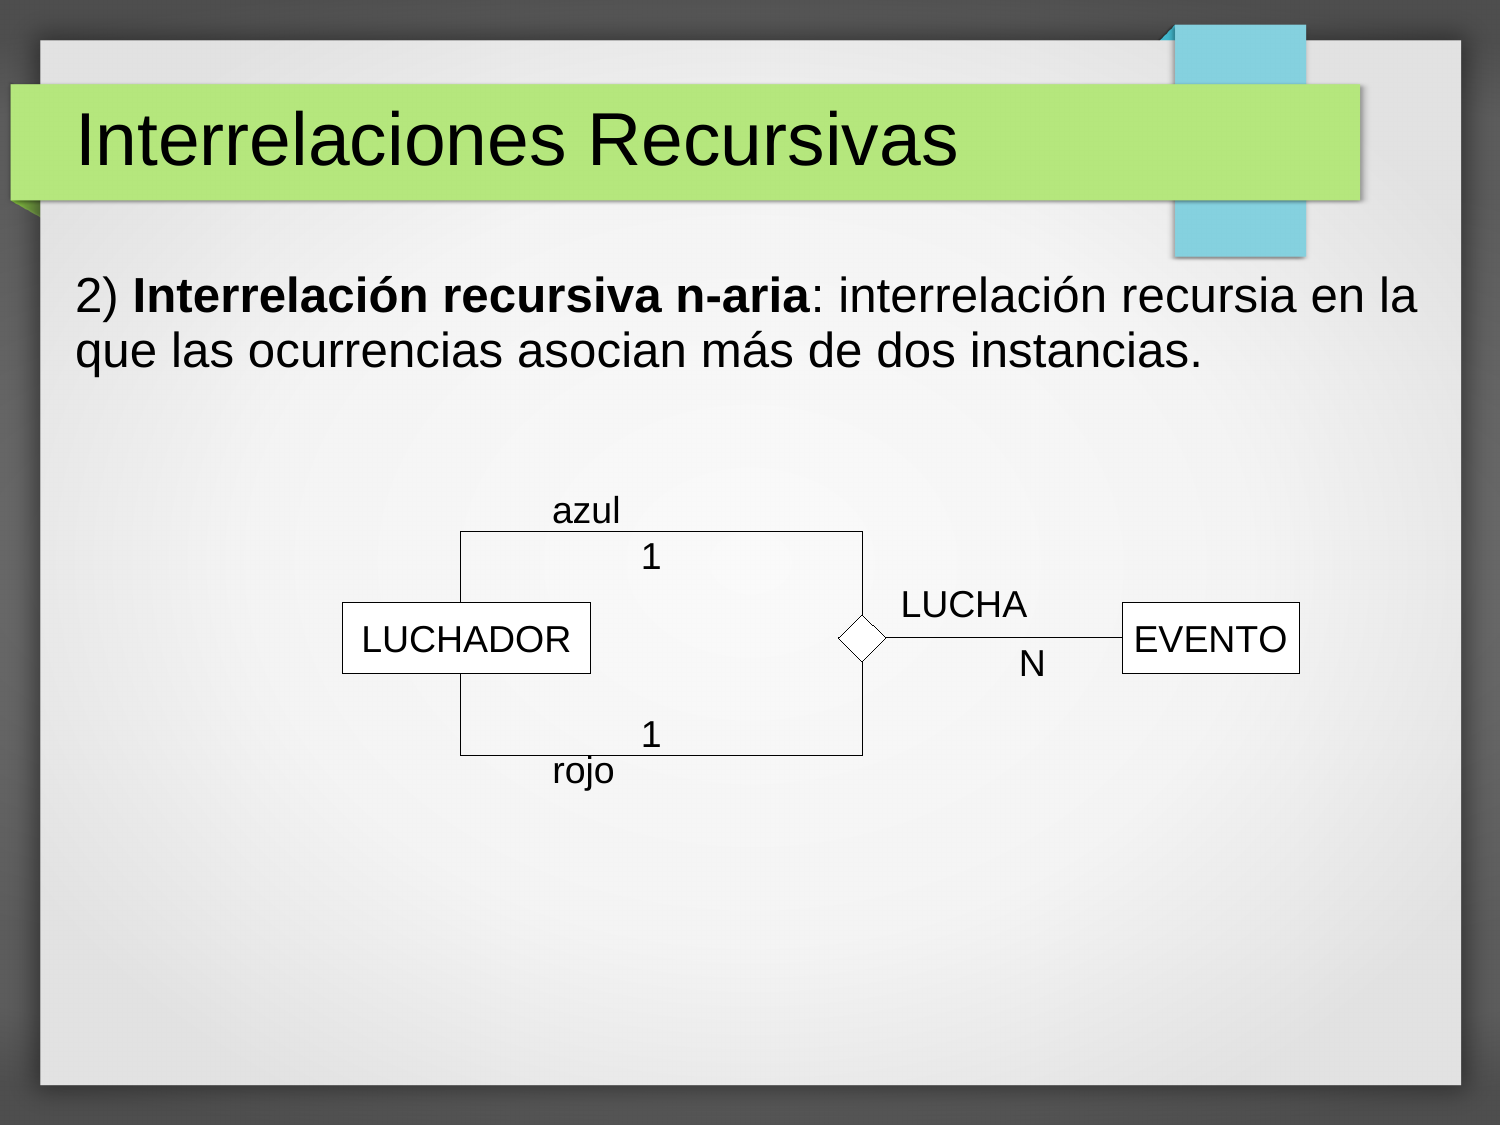

# Interrelaciones Recursivas
2) Interrelación recursiva n-aria: interrelación recursia en la que las ocurrencias asocian más de dos instancias.
azul
1
LUCHA
LUCHADOR
EVENTO
N
1
rojo